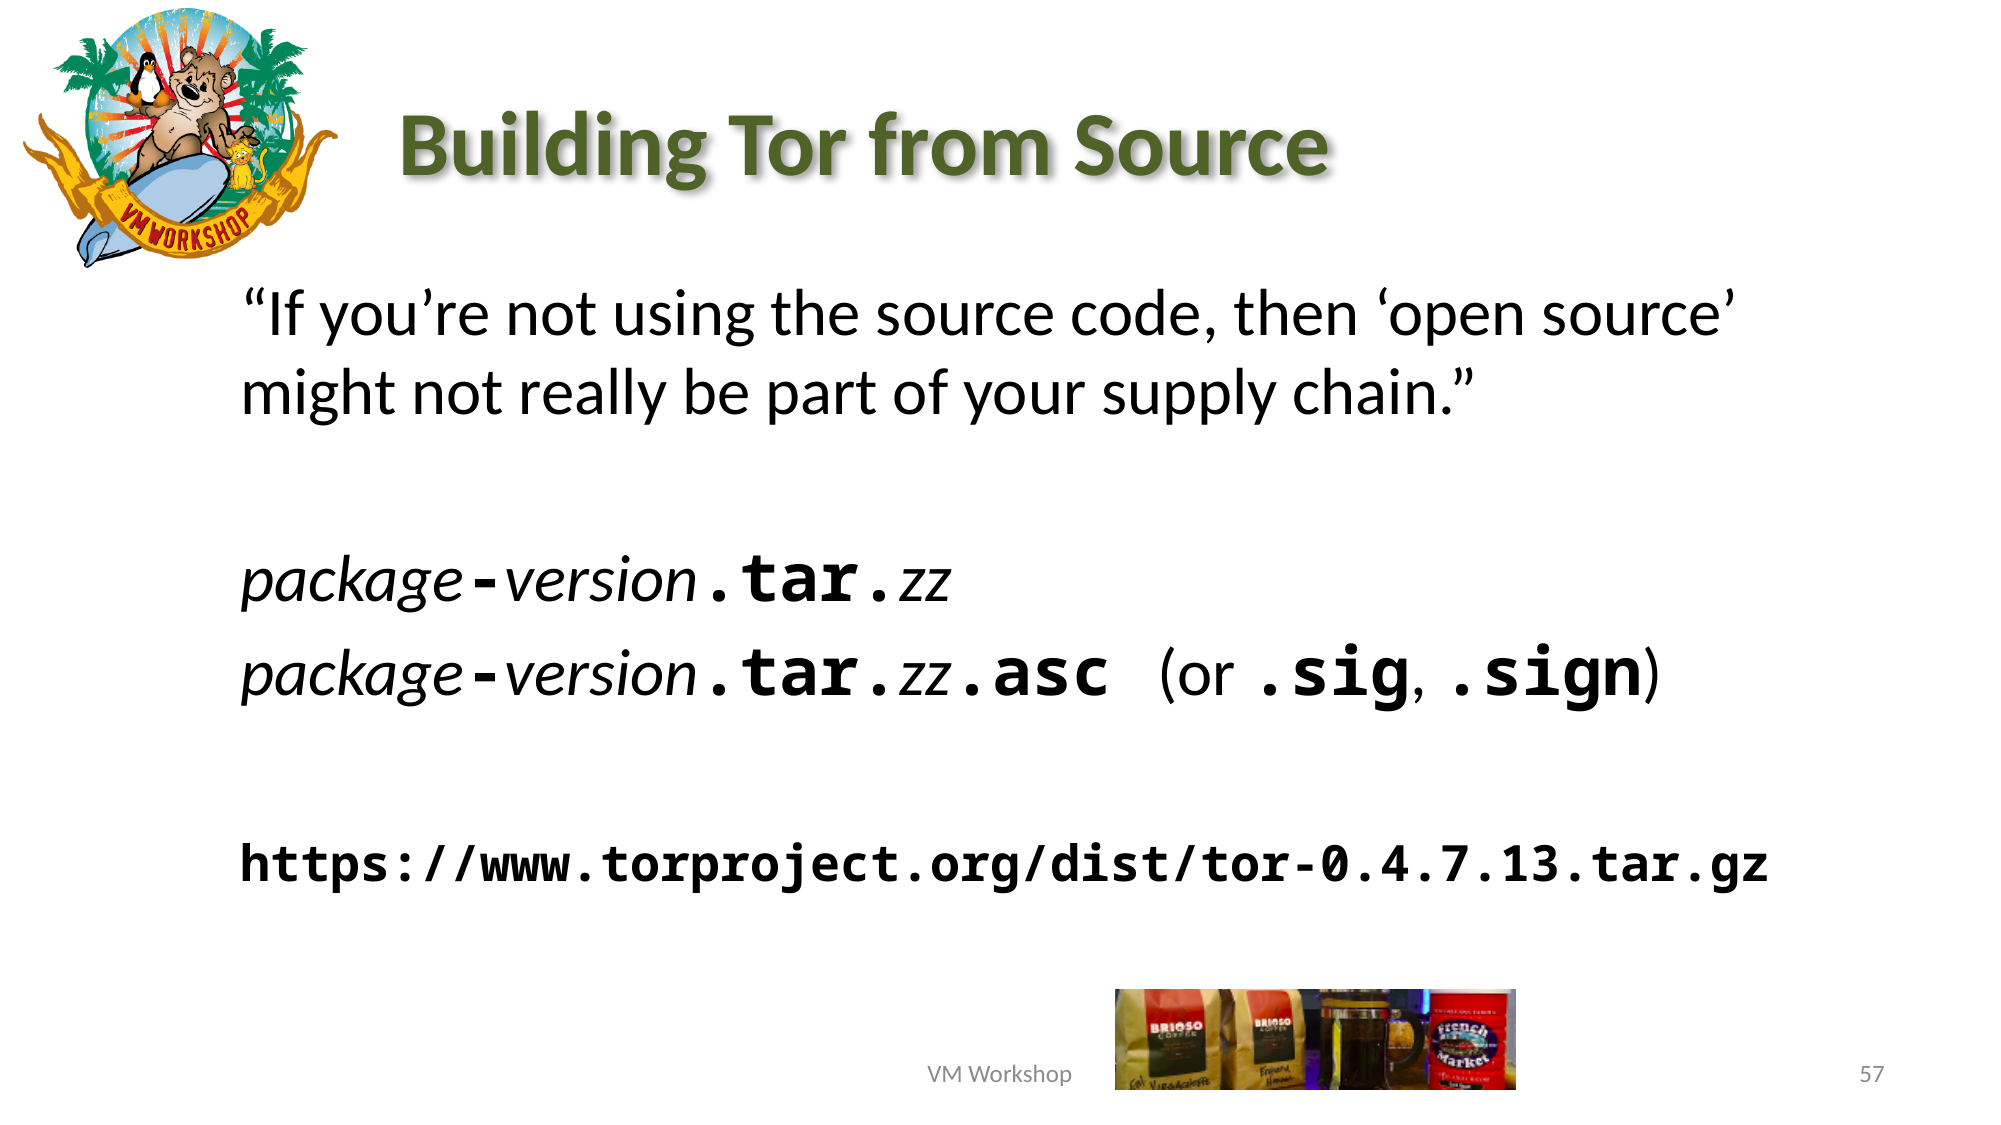

# Building Tor from Source
“If you’re not using the source code, then ‘open source’ might not really be part of your supply chain.”
package-version.tar.zz
package-version.tar.zz.asc (or .sig, .sign)
https://www.torproject.org/dist/tor-0.4.7.13.tar.gz
VM Workshop
57